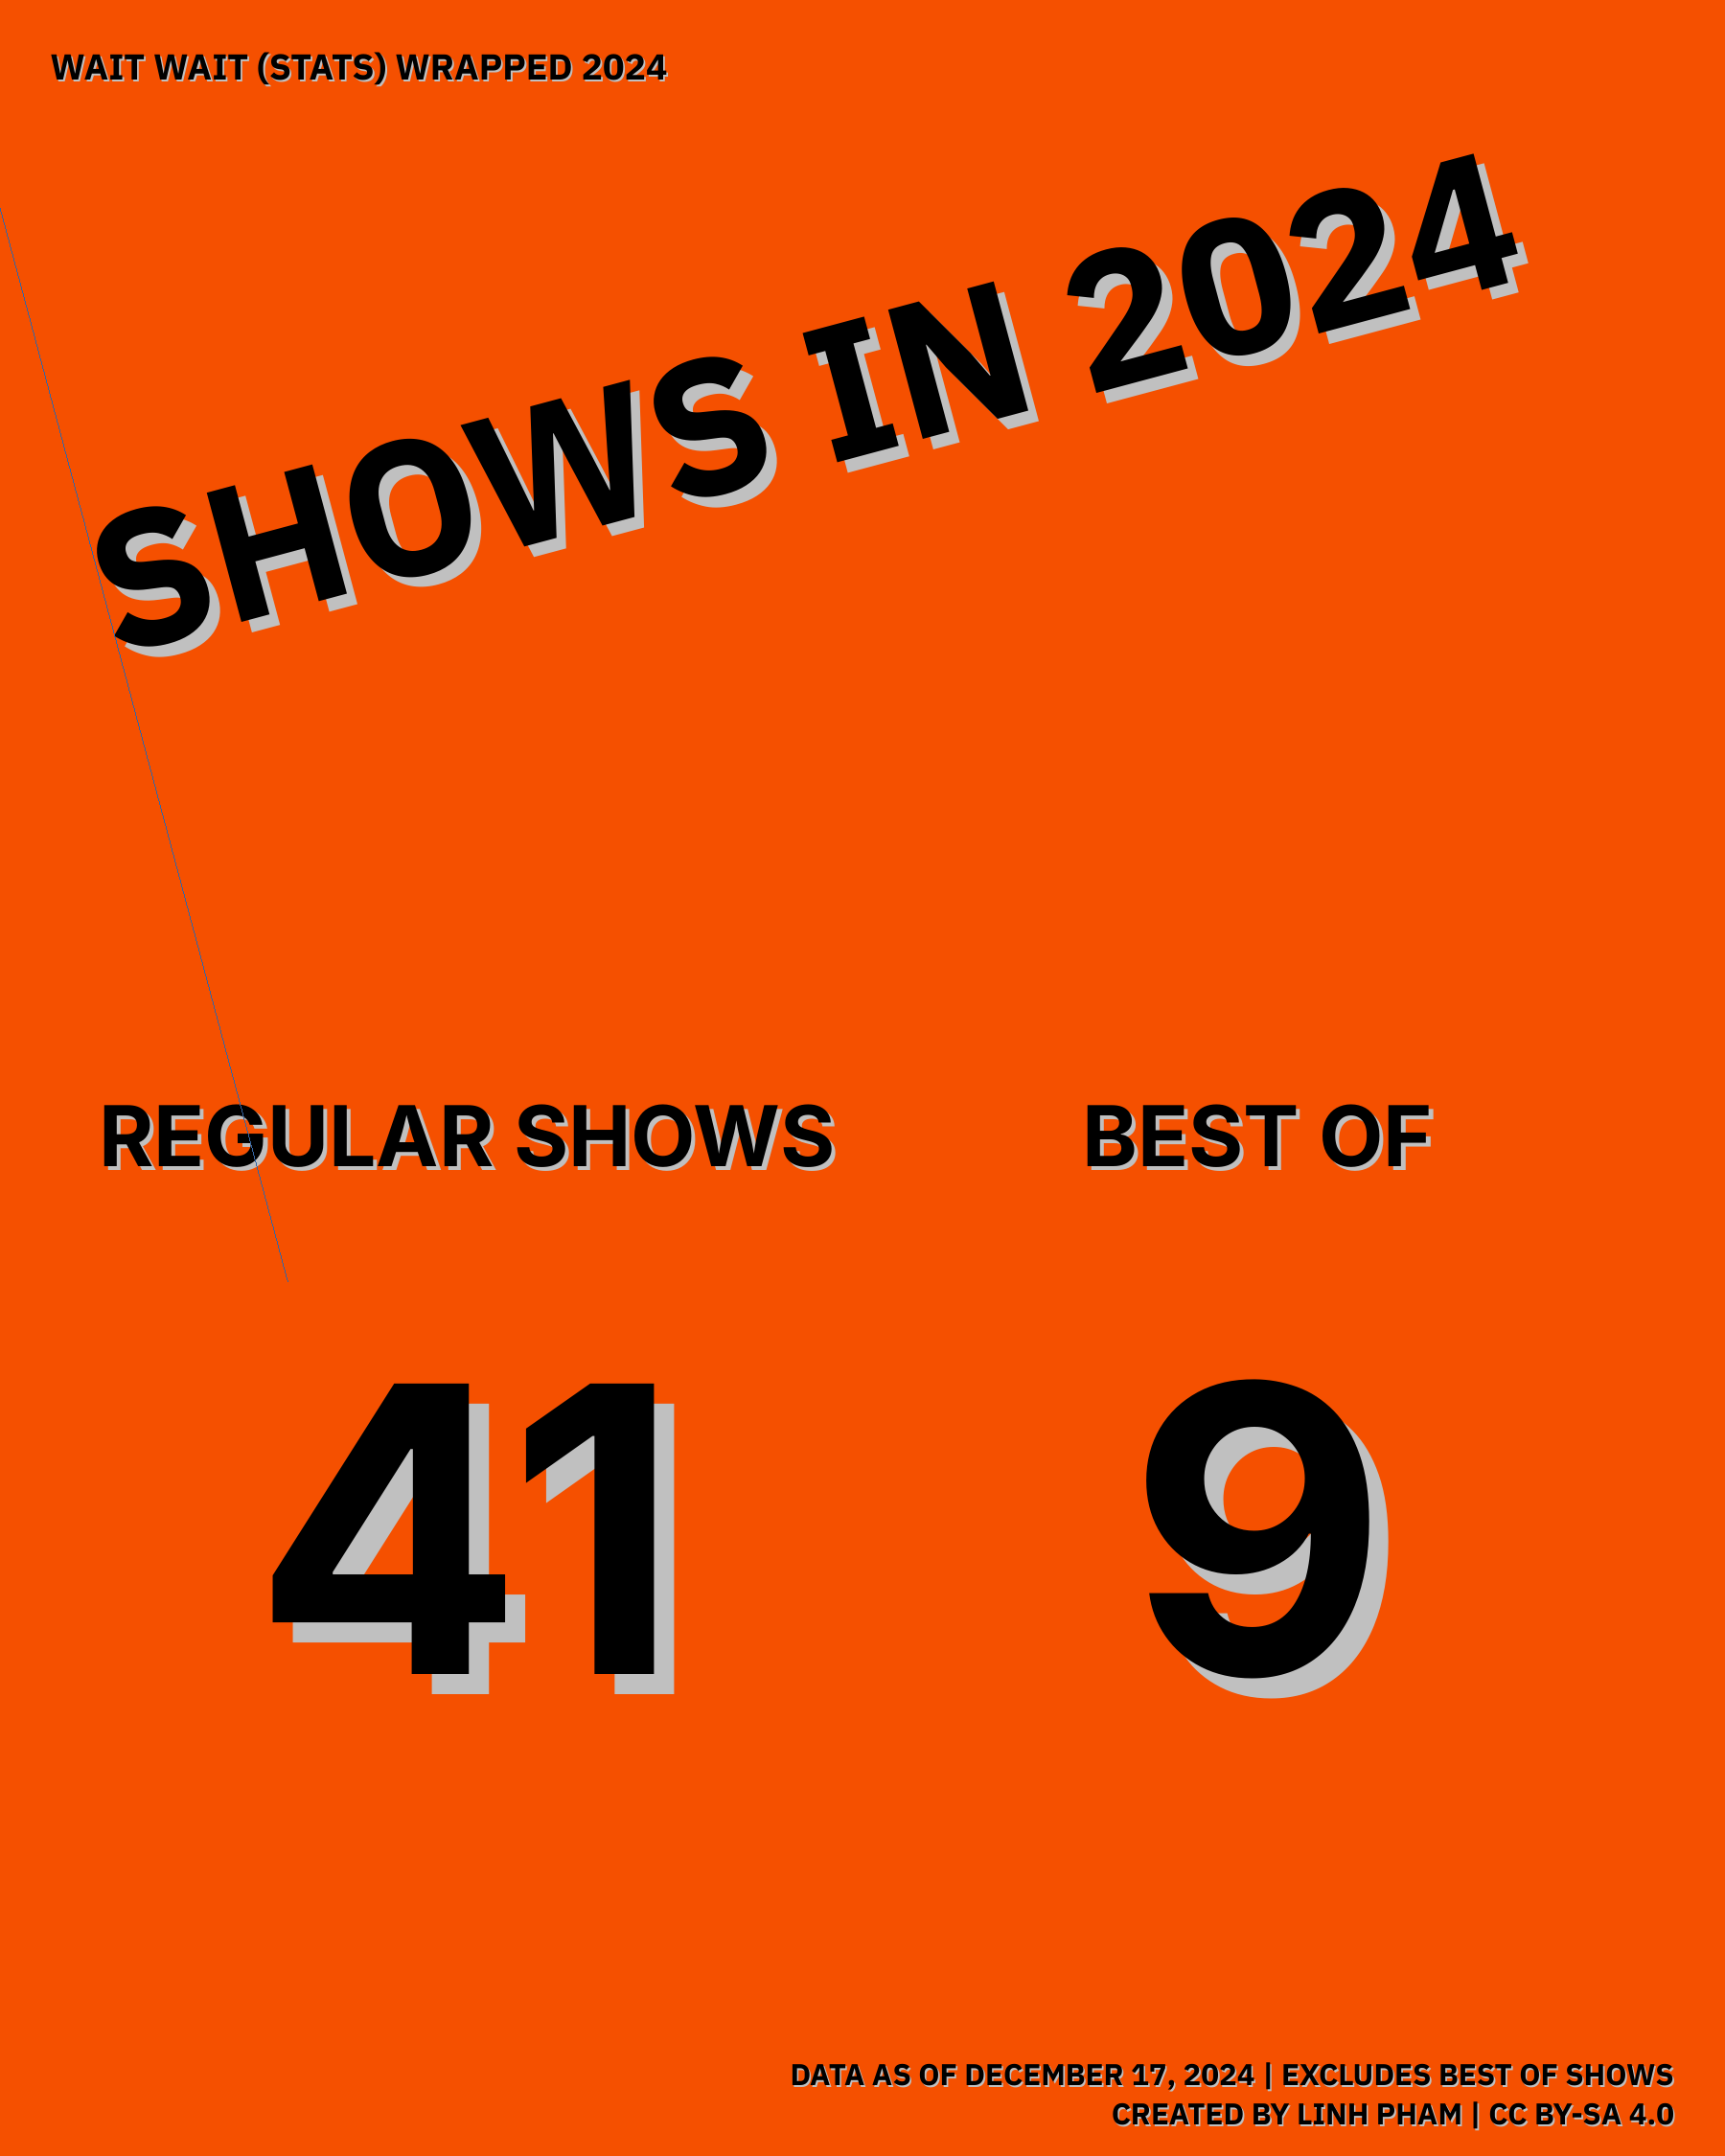

WAIT WAIT (STATS) WRAPPED 2024
SHOWS IN 2024
REGULAR SHOWS
41
BEST OF
9
Data as of December 17, 2024 | Excludes Best Of Shows
Created by Linh Pham | CC BY-SA 4.0